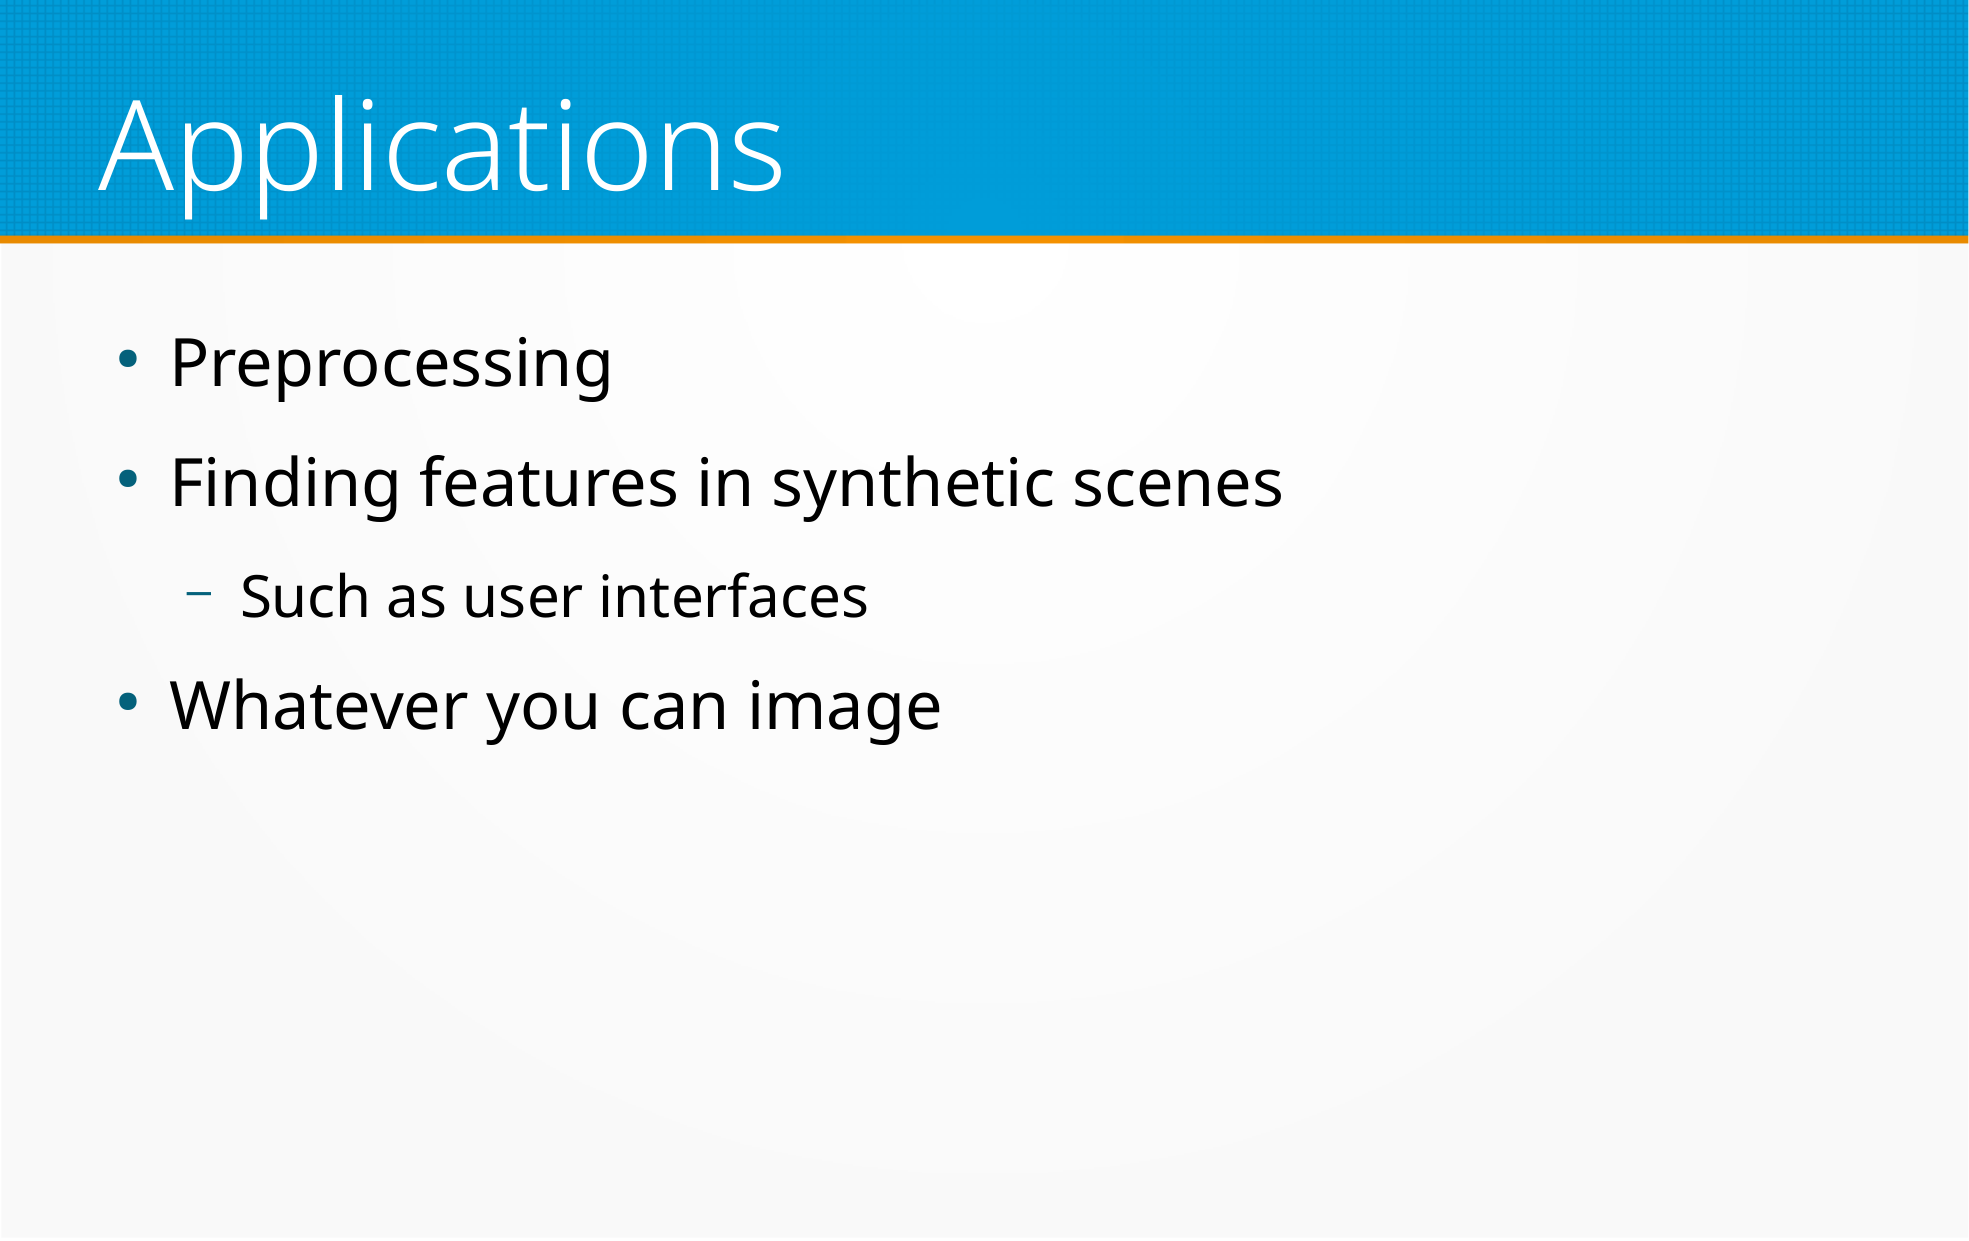

# Applications
Preprocessing
Finding features in synthetic scenes
Such as user interfaces
Whatever you can image